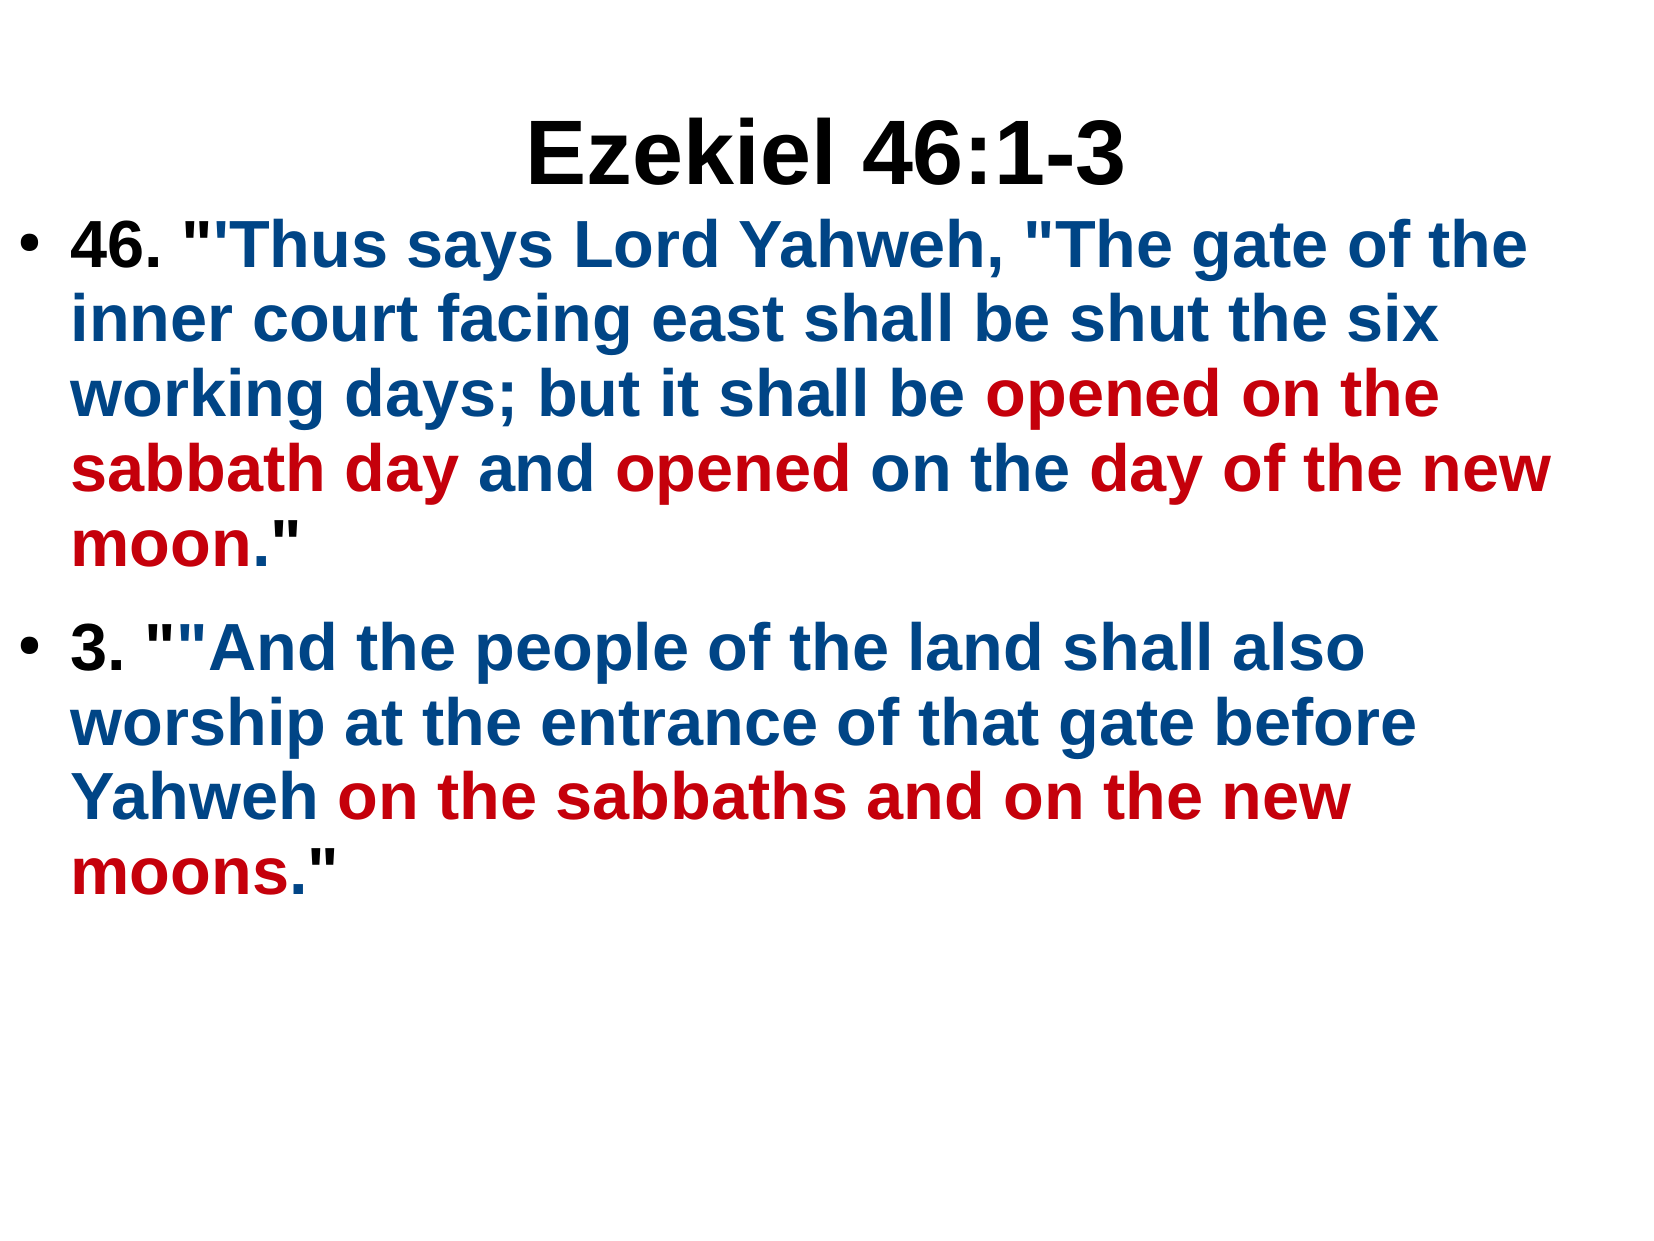

# Ezekiel 46:1-3
46. "'Thus says Lord Yahweh, "The gate of the inner court facing east shall be shut the six working days; but it shall be opened on the sabbath day and opened on the day of the new moon."
3. ""And the people of the land shall also worship at the entrance of that gate before Yahweh on the sabbaths and on the new moons."